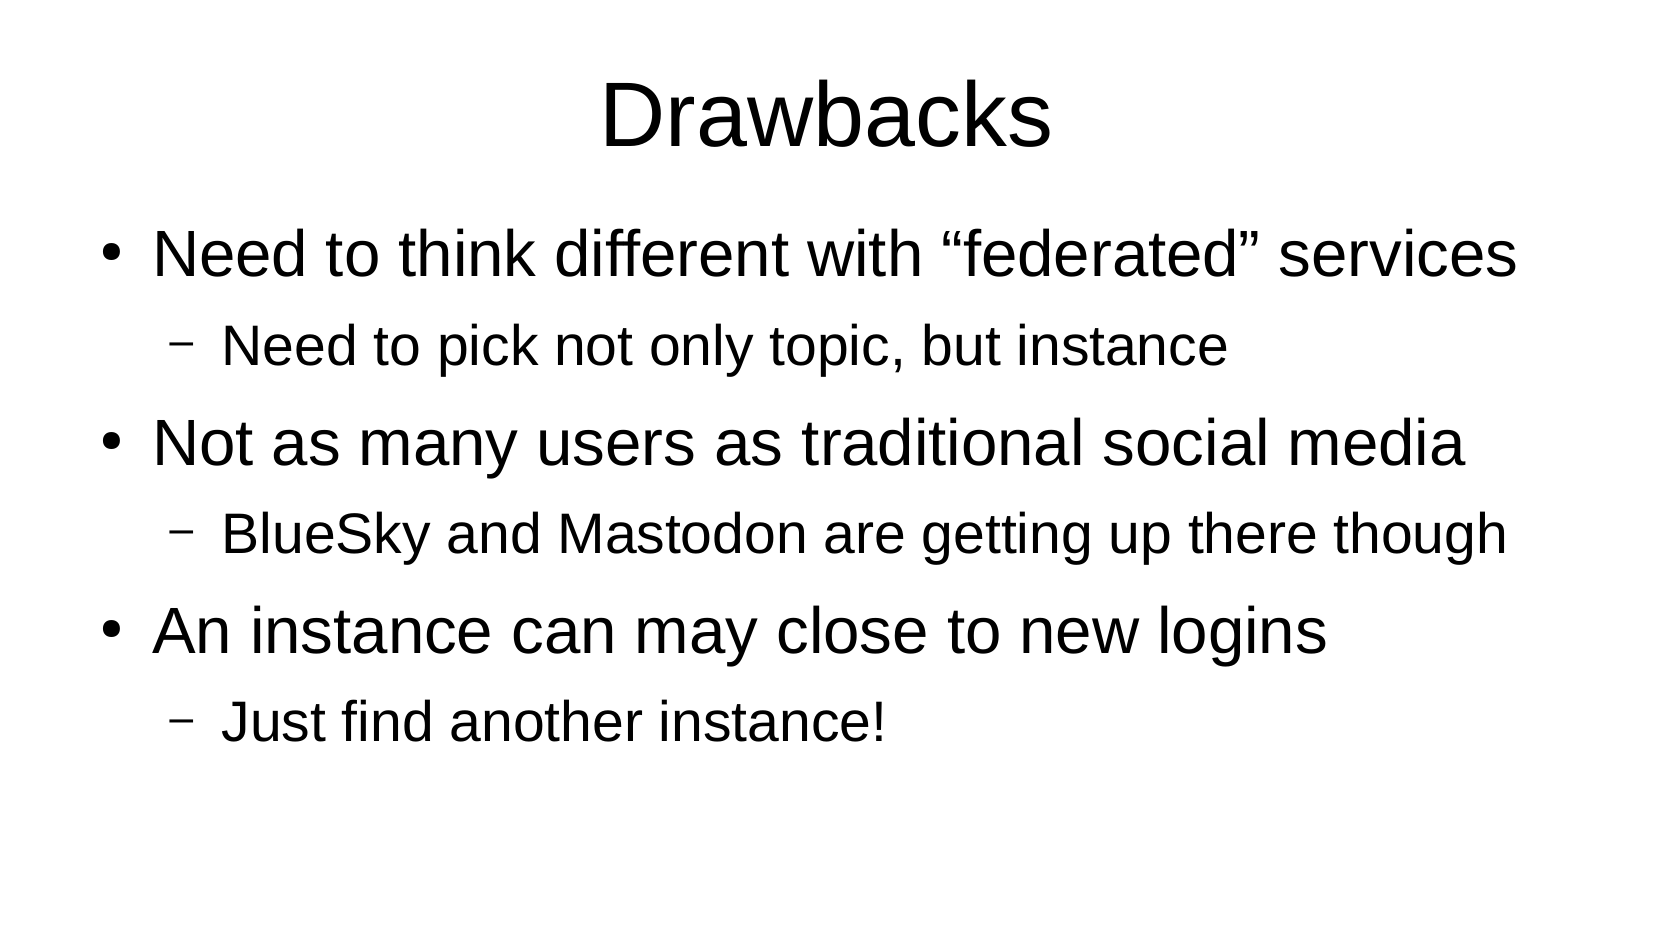

# Drawbacks
Need to think different with “federated” services
Need to pick not only topic, but instance
Not as many users as traditional social media
BlueSky and Mastodon are getting up there though
An instance can may close to new logins
Just find another instance!